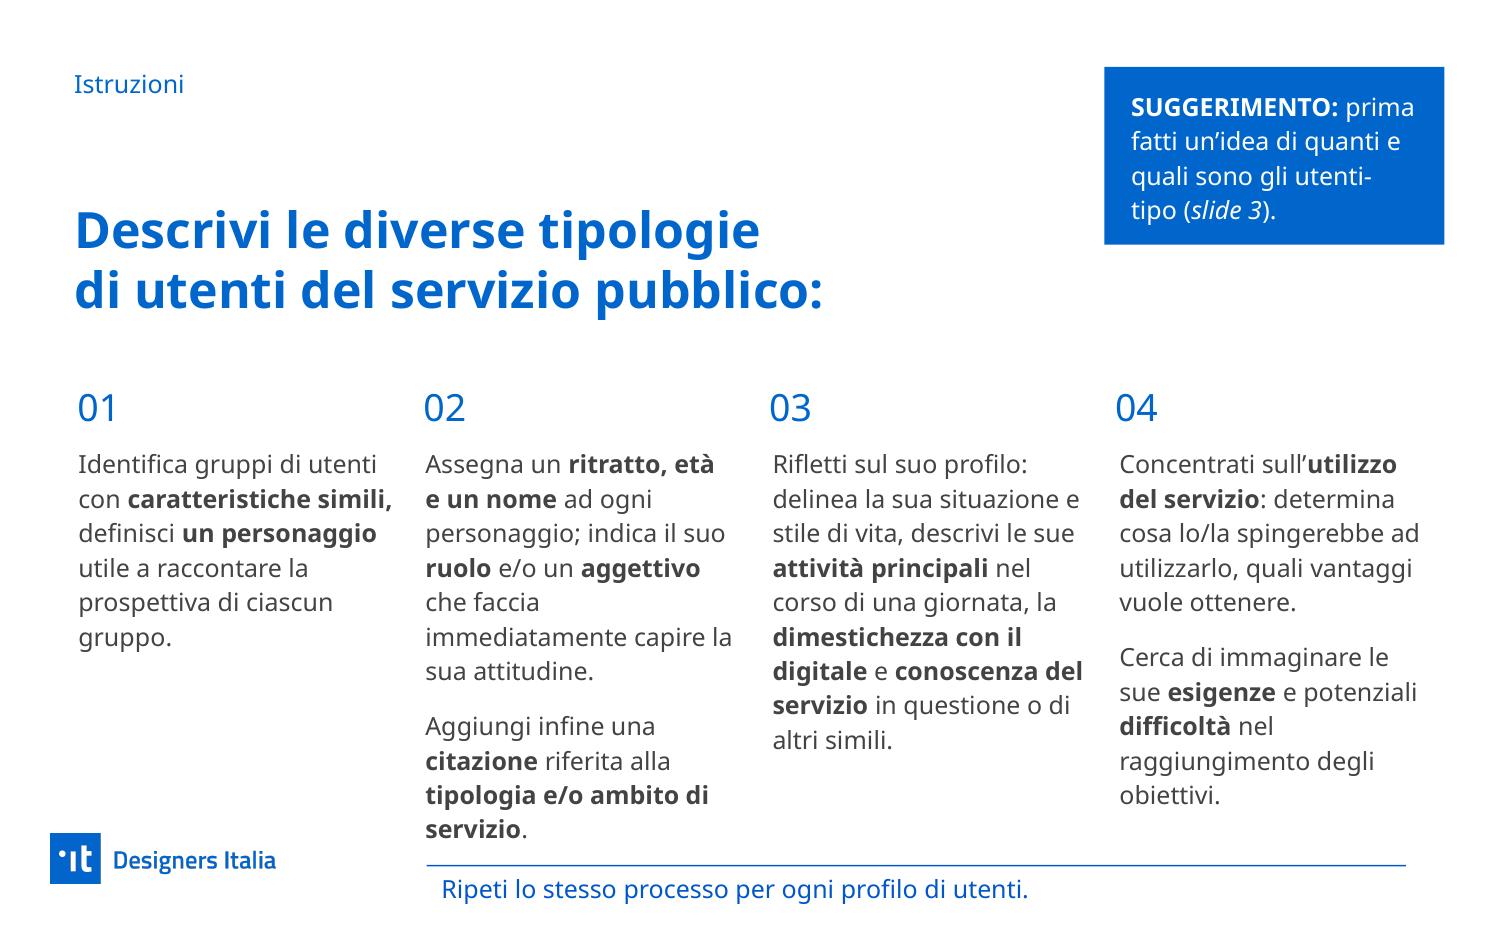

Istruzioni
SUGGERIMENTO: prima fatti un’idea di quanti e quali sono gli utenti-tipo (slide 3).
Descrivi le diverse tipologie
di utenti del servizio pubblico:
01
02
03
04
Identifica gruppi di utenti con caratteristiche simili, definisci un personaggio utile a raccontare la prospettiva di ciascun gruppo.
Assegna un ritratto, età e un nome ad ogni personaggio; indica il suo ruolo e/o un aggettivo che faccia immediatamente capire la sua attitudine.
Aggiungi infine una citazione riferita alla tipologia e/o ambito di servizio.
Rifletti sul suo profilo: delinea la sua situazione e stile di vita, descrivi le sue attività principali nel corso di una giornata, la dimestichezza con il digitale e conoscenza del servizio in questione o di altri simili.
Concentrati sull’utilizzo del servizio: determina cosa lo/la spingerebbe ad utilizzarlo, quali vantaggi vuole ottenere.
Cerca di immaginare le sue esigenze e potenziali difficoltà nel raggiungimento degli obiettivi.
Ripeti lo stesso processo per ogni profilo di utenti.